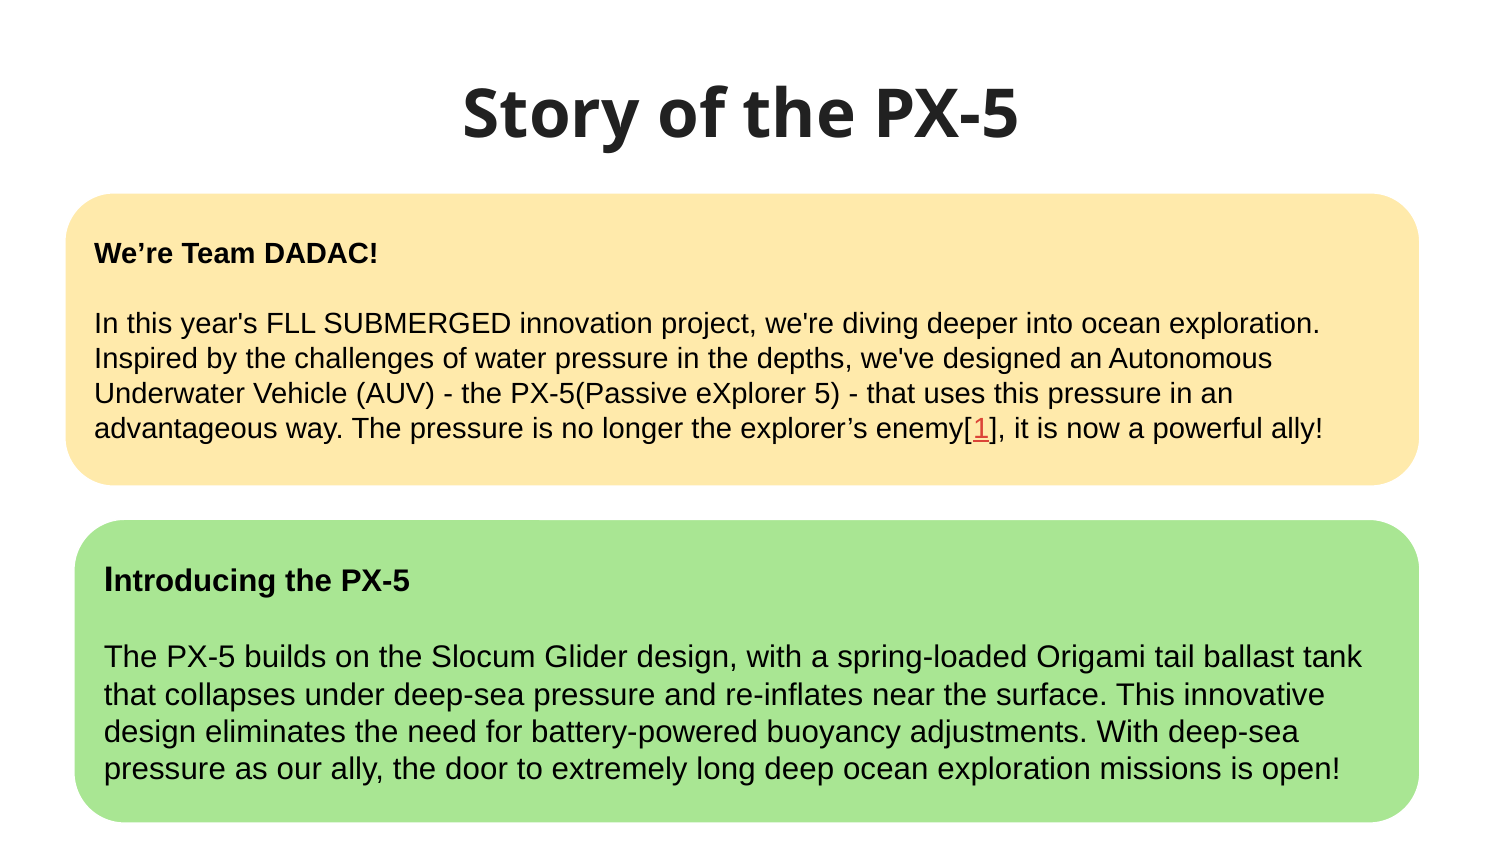

# Story of the PX-5
We’re Team DADAC!
In this year's FLL SUBMERGED innovation project, we're diving deeper into ocean exploration. Inspired by the challenges of water pressure in the depths, we've designed an Autonomous Underwater Vehicle (AUV) - the PX-5(Passive eXplorer 5) - that uses this pressure in an advantageous way. The pressure is no longer the explorer’s enemy[1], it is now a powerful ally!
Introducing the PX-5
The PX-5 builds on the Slocum Glider design, with a spring-loaded Origami tail ballast tank that collapses under deep-sea pressure and re-inflates near the surface. This innovative design eliminates the need for battery-powered buoyancy adjustments. With deep-sea pressure as our ally, the door to extremely long deep ocean exploration missions is open!